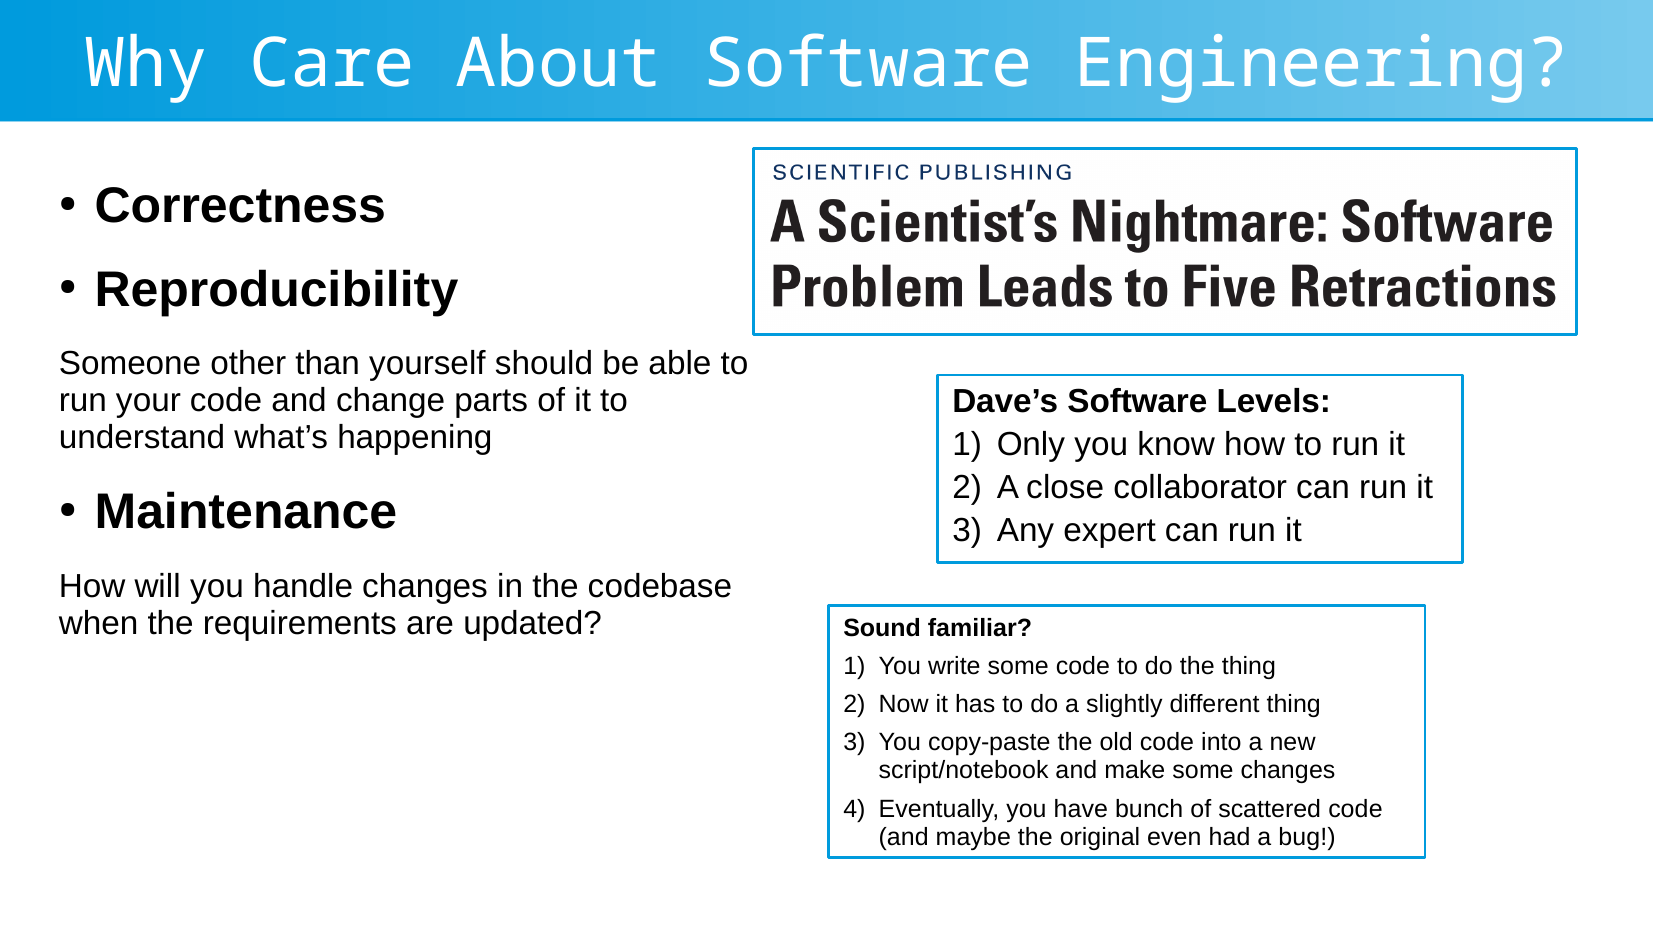

# Why Care About Software Engineering?
Correctness
Reproducibility
Someone other than yourself should be able to run your code and change parts of it to understand what’s happening
Maintenance
How will you handle changes in the codebase when the requirements are updated?
Dave’s Software Levels:
 Only you know how to run it
 A close collaborator can run it
 Any expert can run it
Sound familiar?
You write some code to do the thing
Now it has to do a slightly different thing
You copy-paste the old code into a new script/notebook and make some changes
Eventually, you have bunch of scattered code (and maybe the original even had a bug!)
2